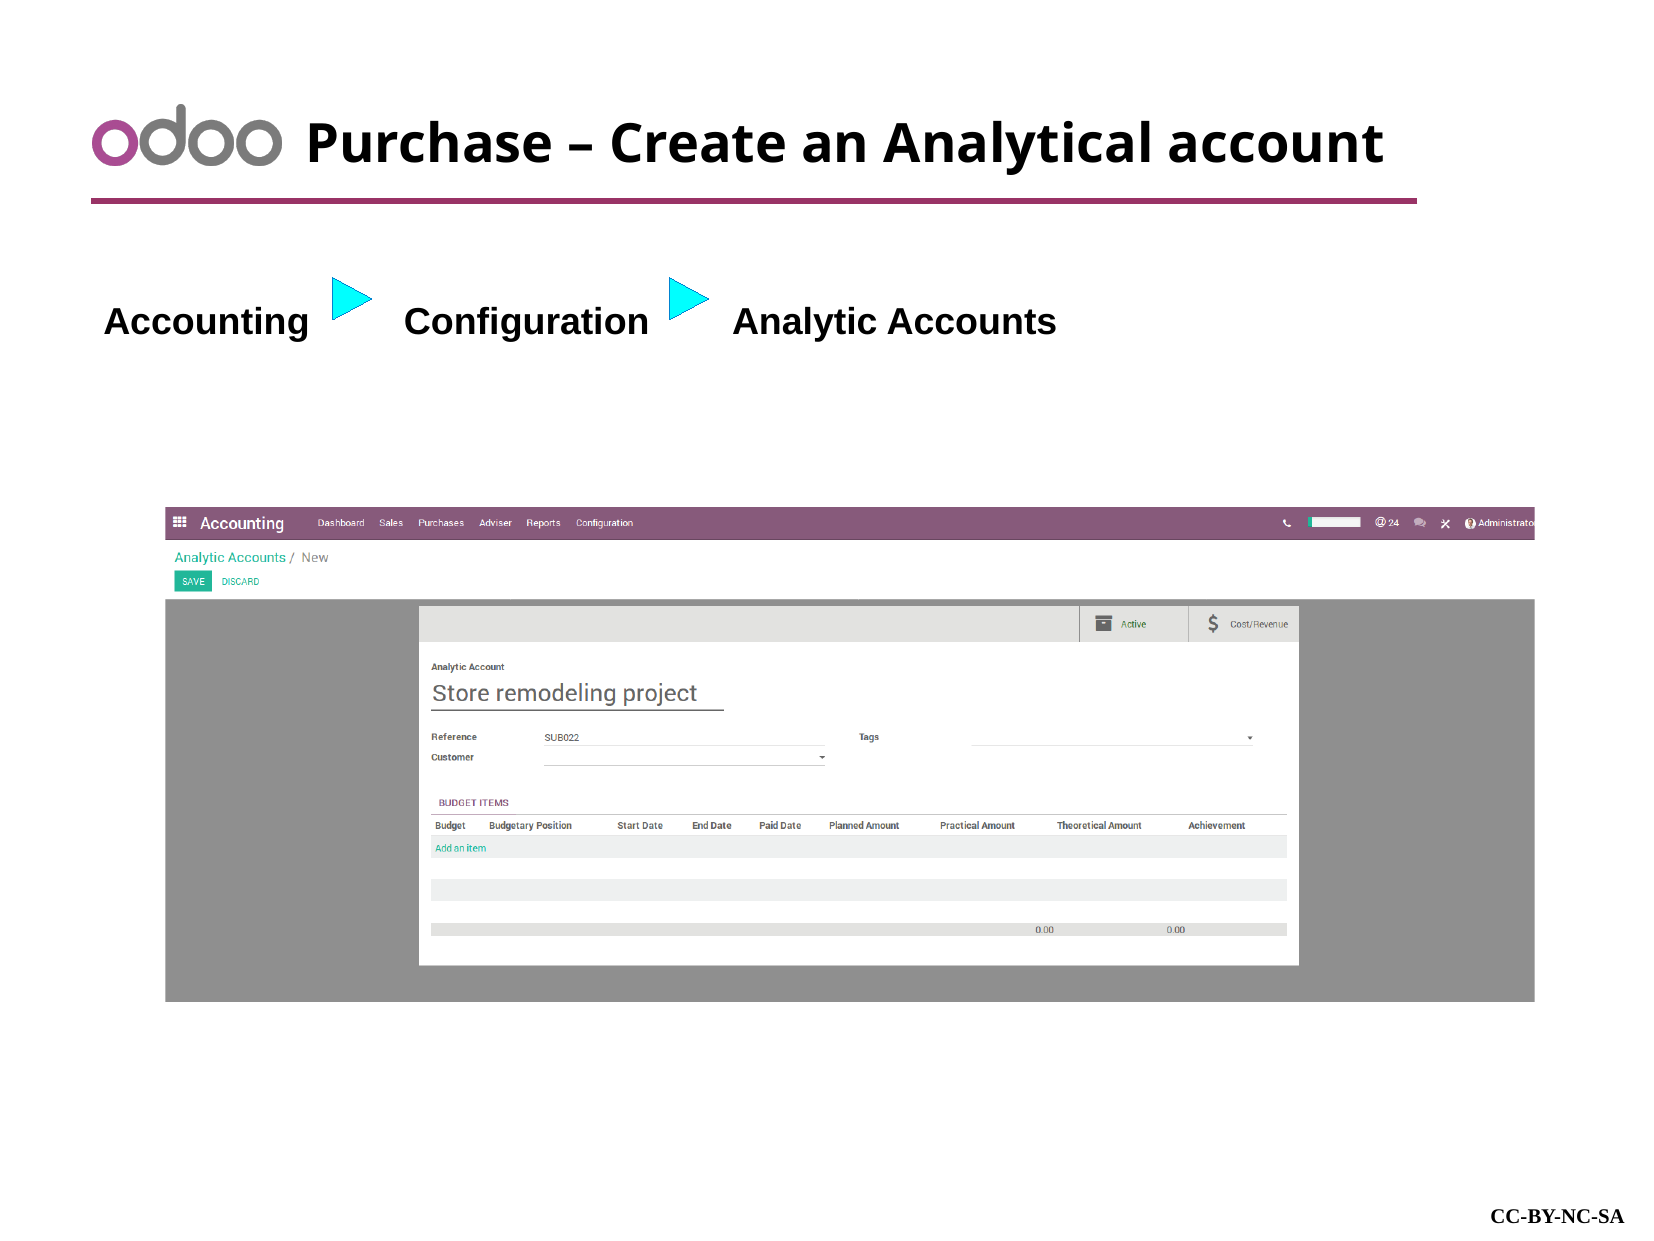

# Purchase – Create an Analytical account
Accounting Configuration Analytic Accounts